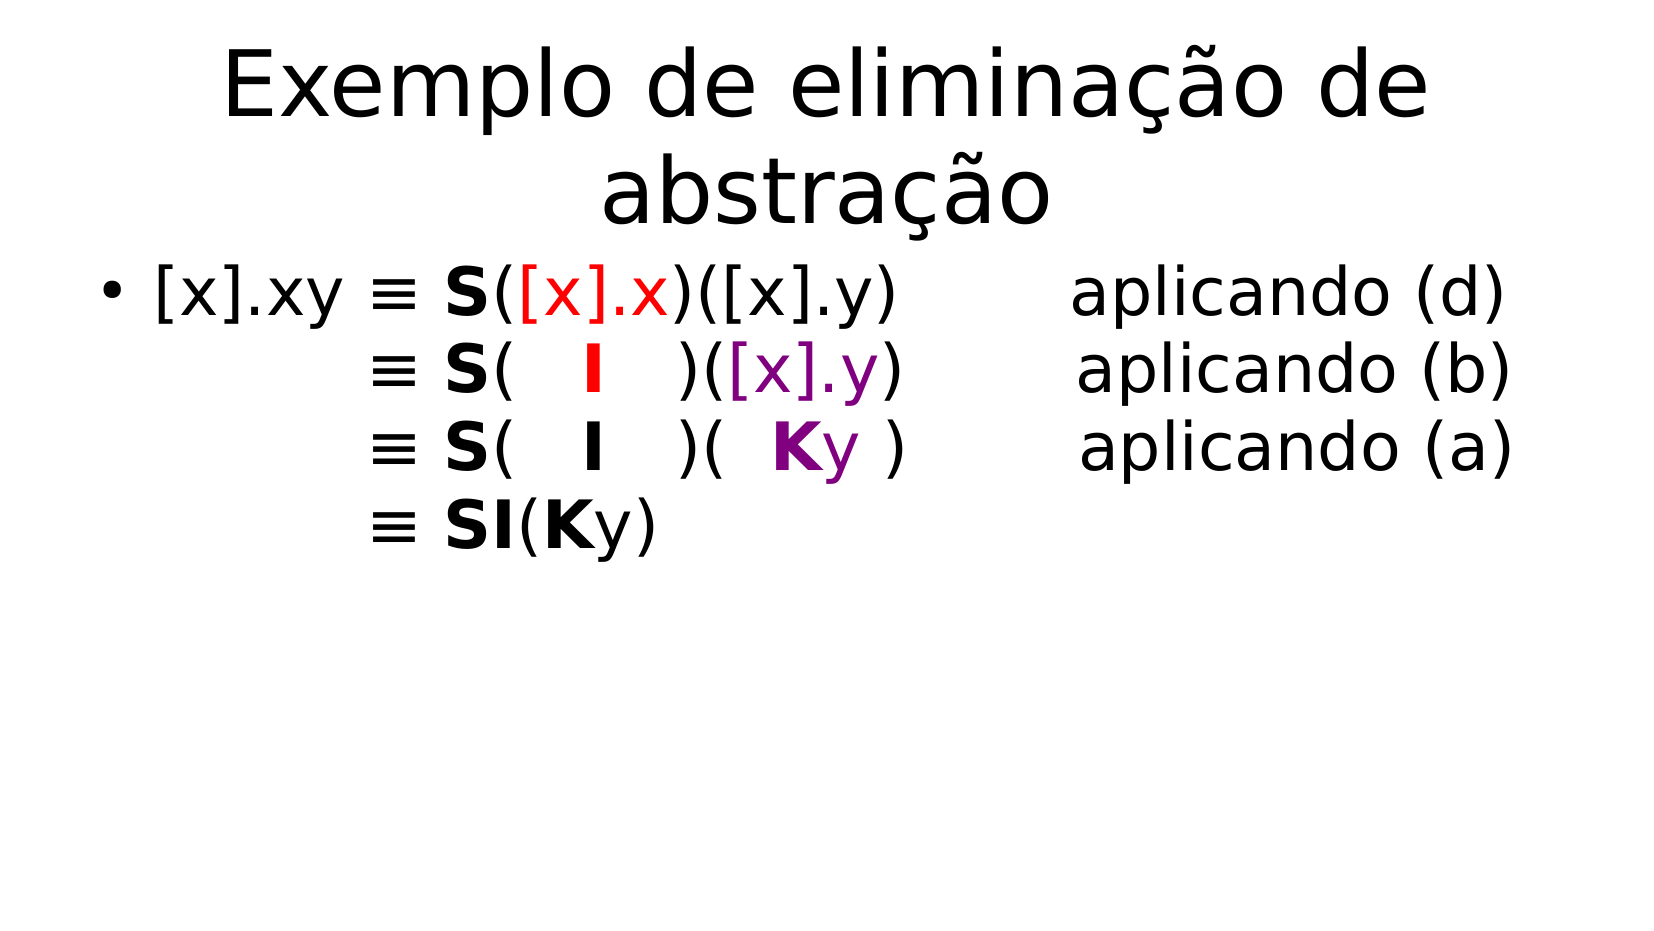

# Exemplo de eliminação de abstração
[x].xy ≡ S([x].x)([x].y) aplicando (d)
 ≡ S( I )([x].y) aplicando (b)
 ≡ S( I )( Ky ) aplicando (a)
 ≡ SI(Ky)